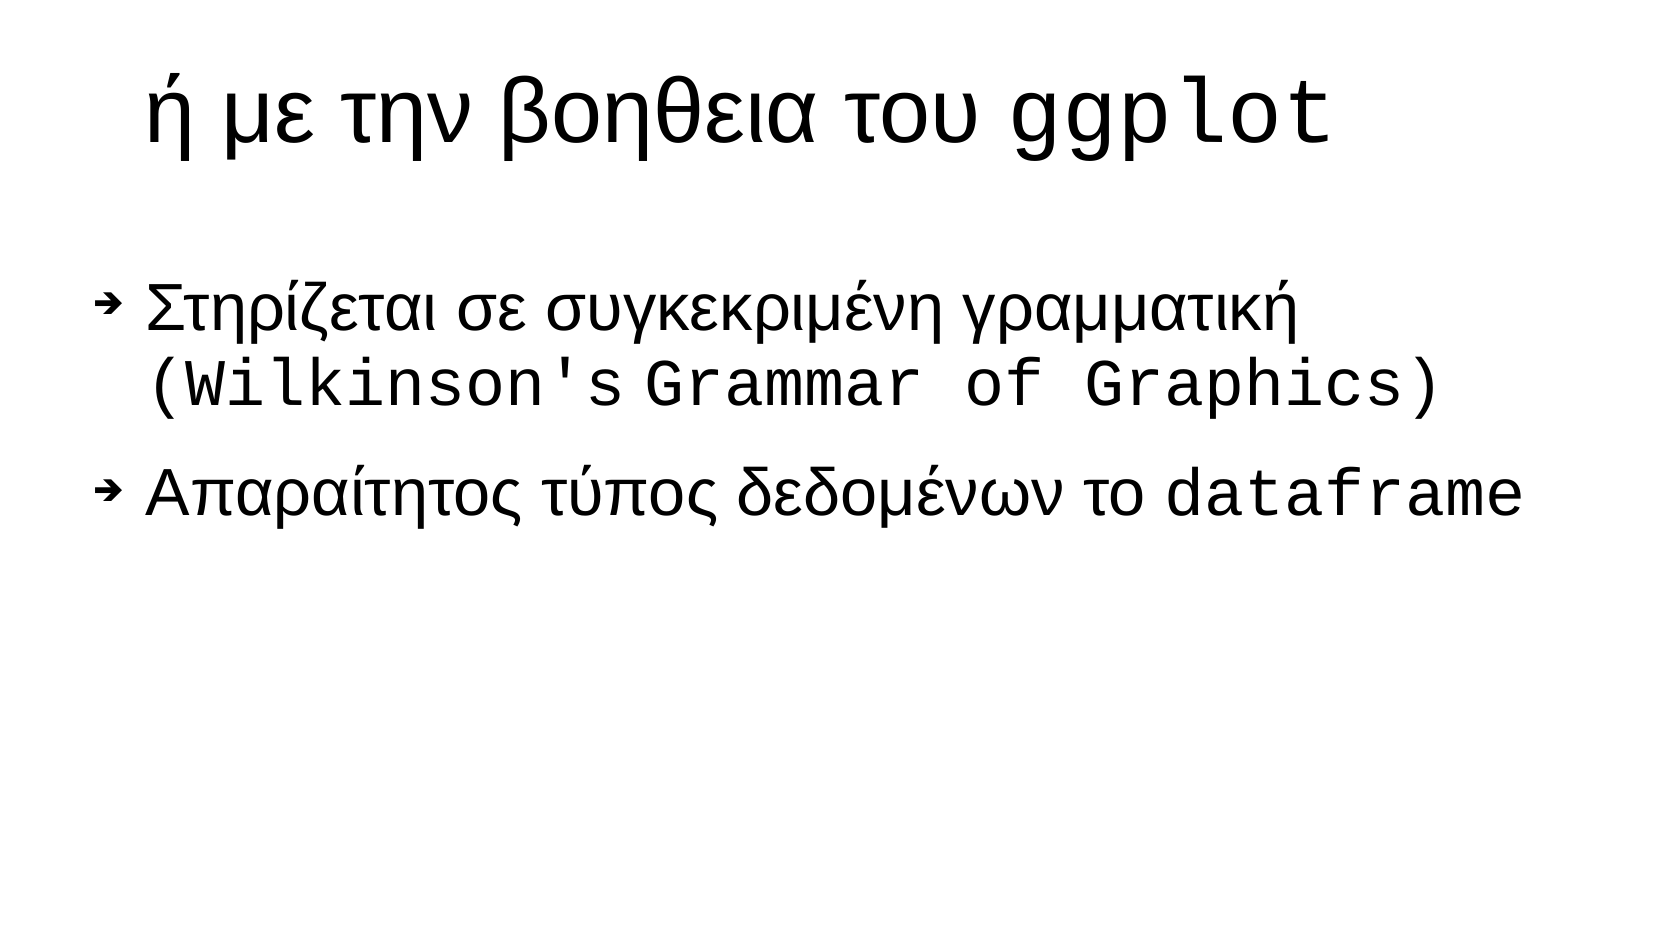

# ή με την βοηθεια του ggplot
Στηρίζεται σε συγκεκριμένη γραμματική (Wilkinson's Grammar of Graphics)
Απαραίτητος τύπος δεδομένων το dataframe